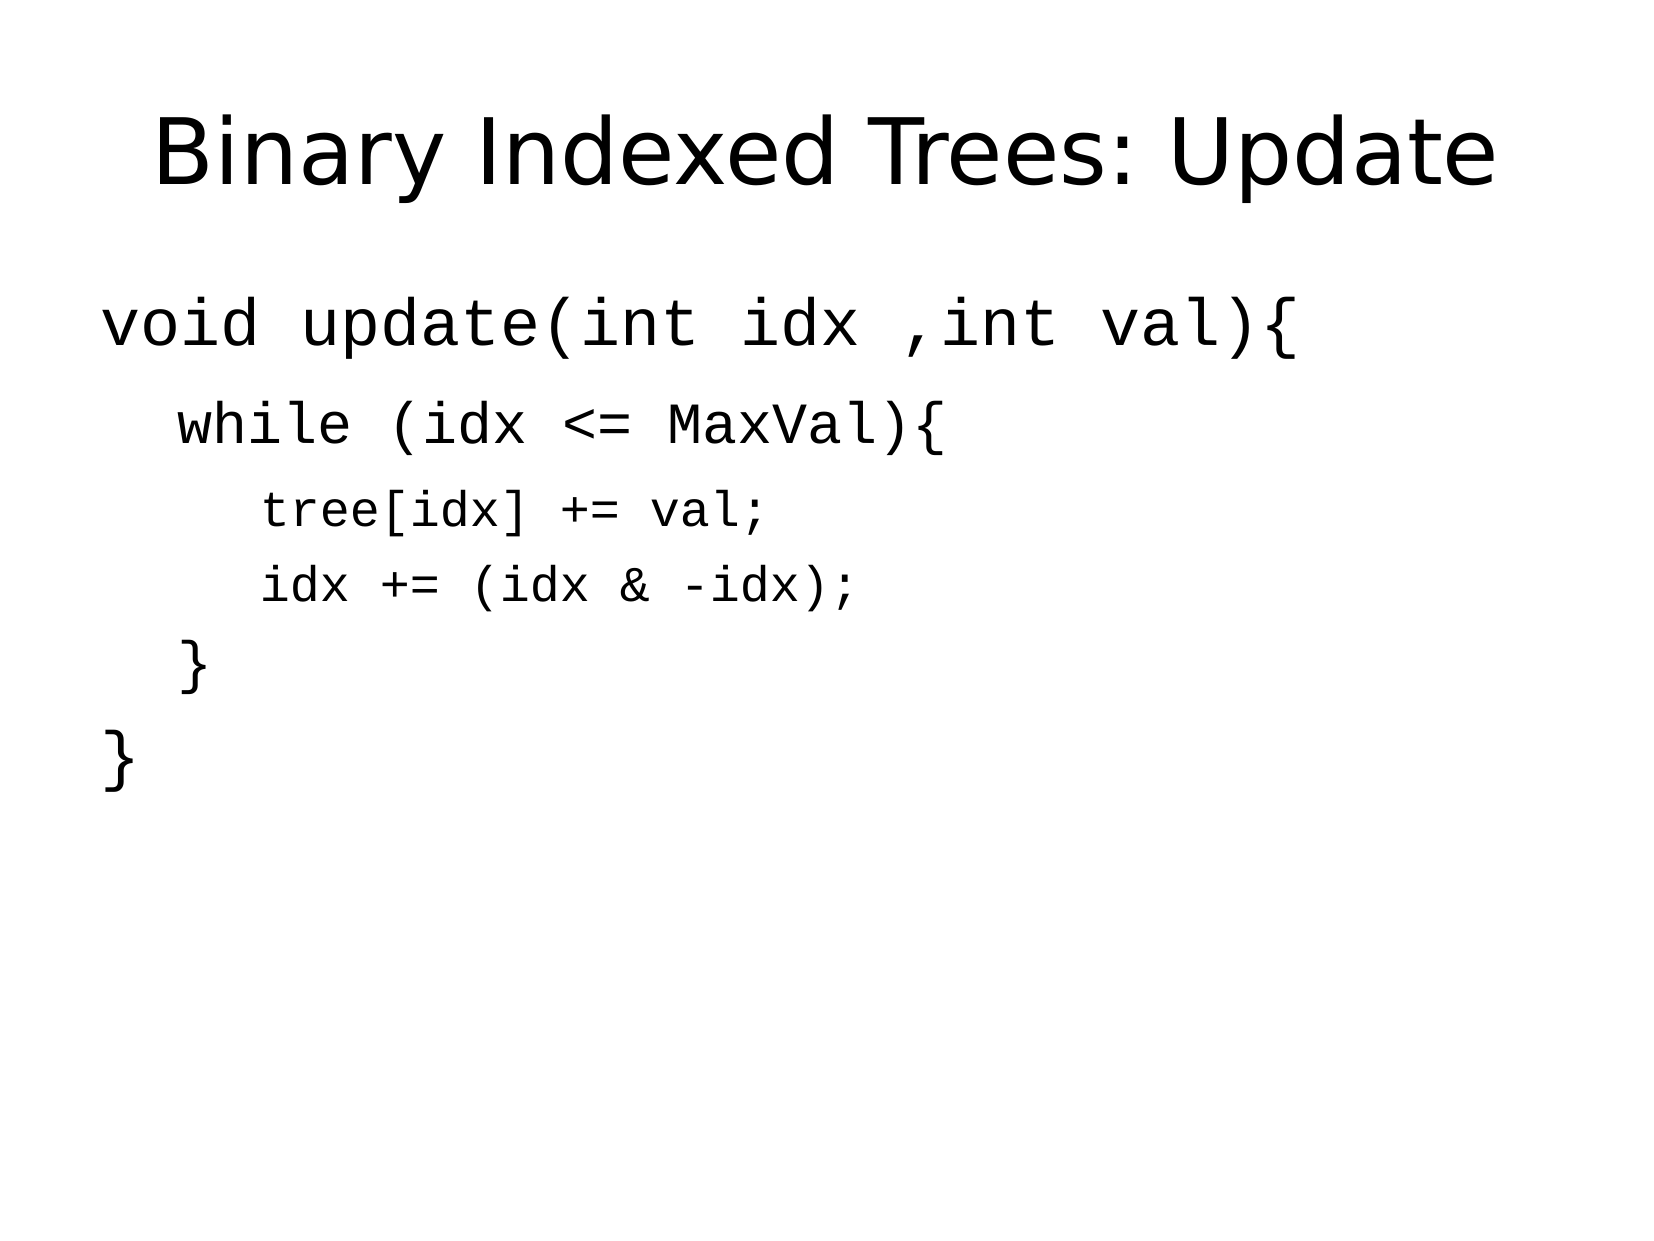

# Binary Indexed Trees: Update
void update(int idx ,int val){
while (idx <= MaxVal){
tree[idx] += val;
idx += (idx & -idx);
}
}